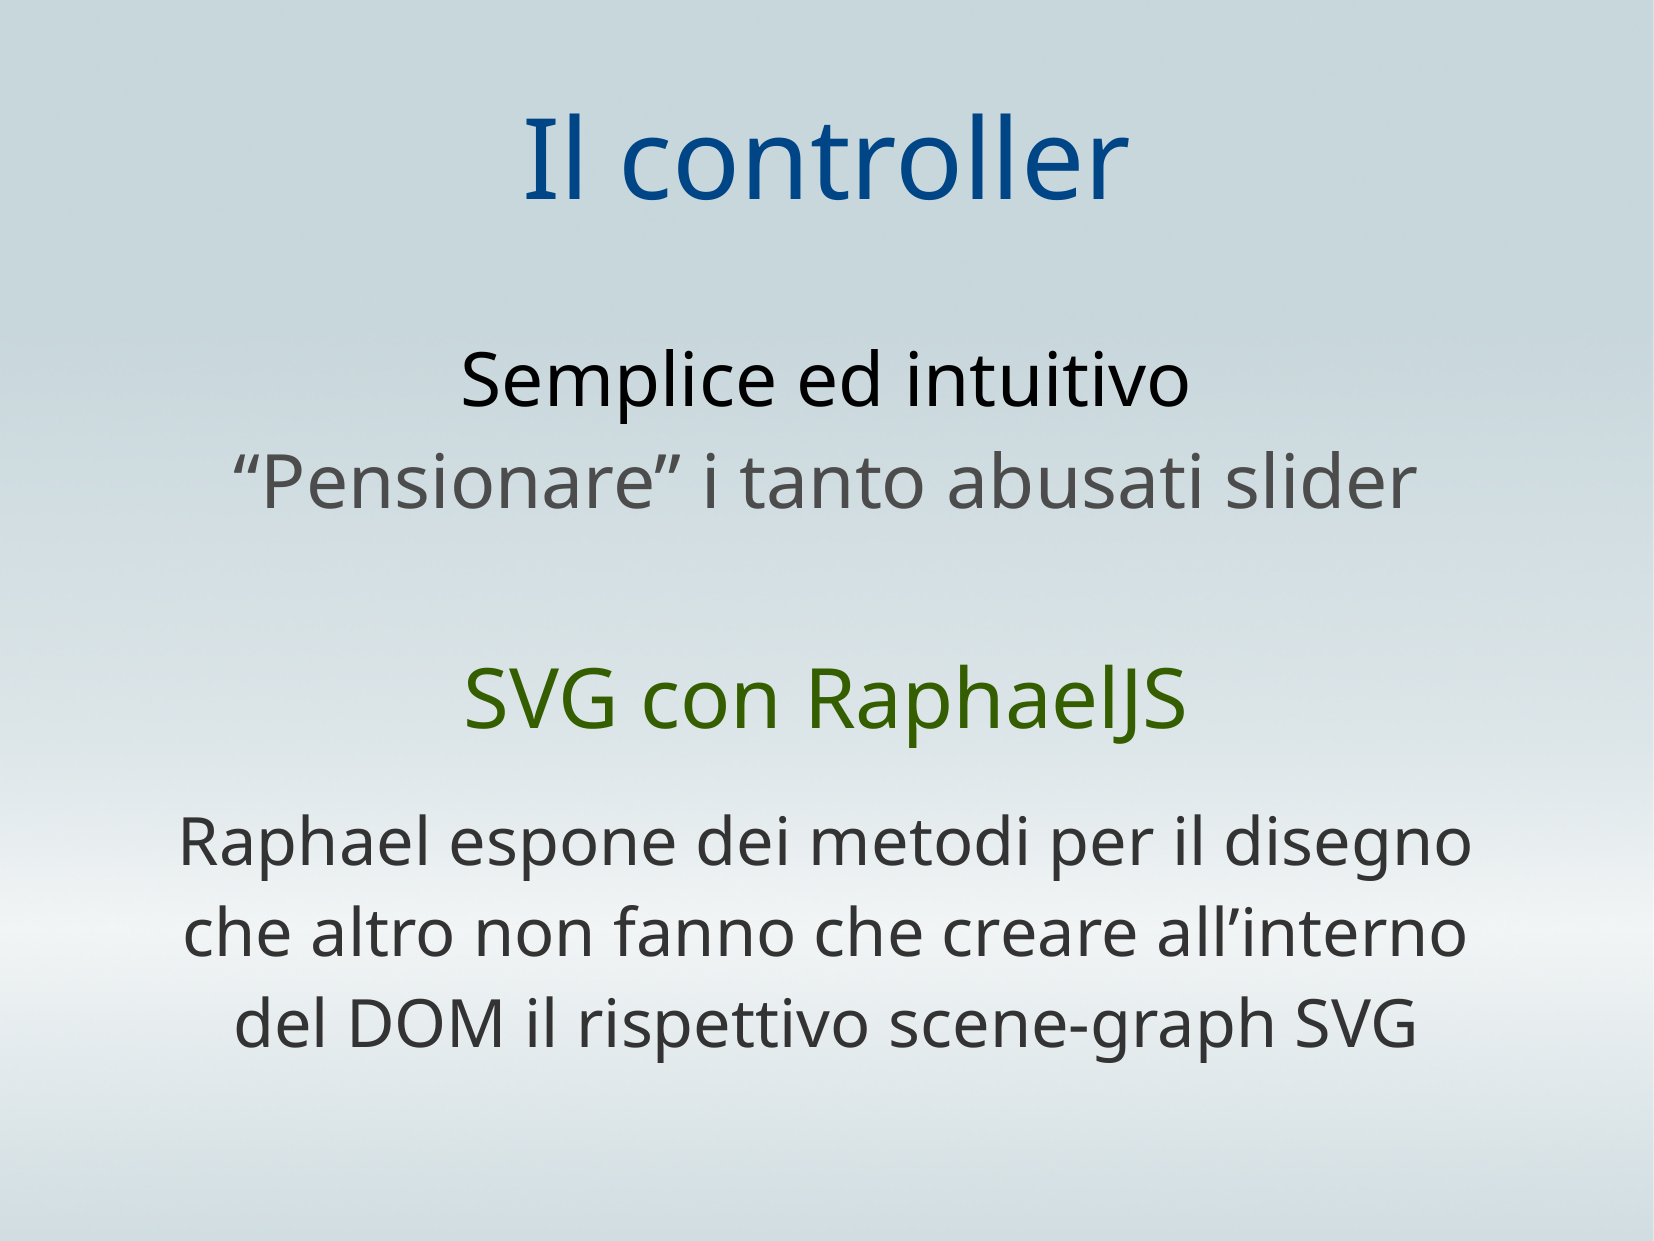

Il controller
Semplice ed intuitivo
“Pensionare” i tanto abusati slider
SVG con RaphaelJS
Raphael espone dei metodi per il disegno che altro non fanno che creare all’interno del DOM il rispettivo scene-graph SVG